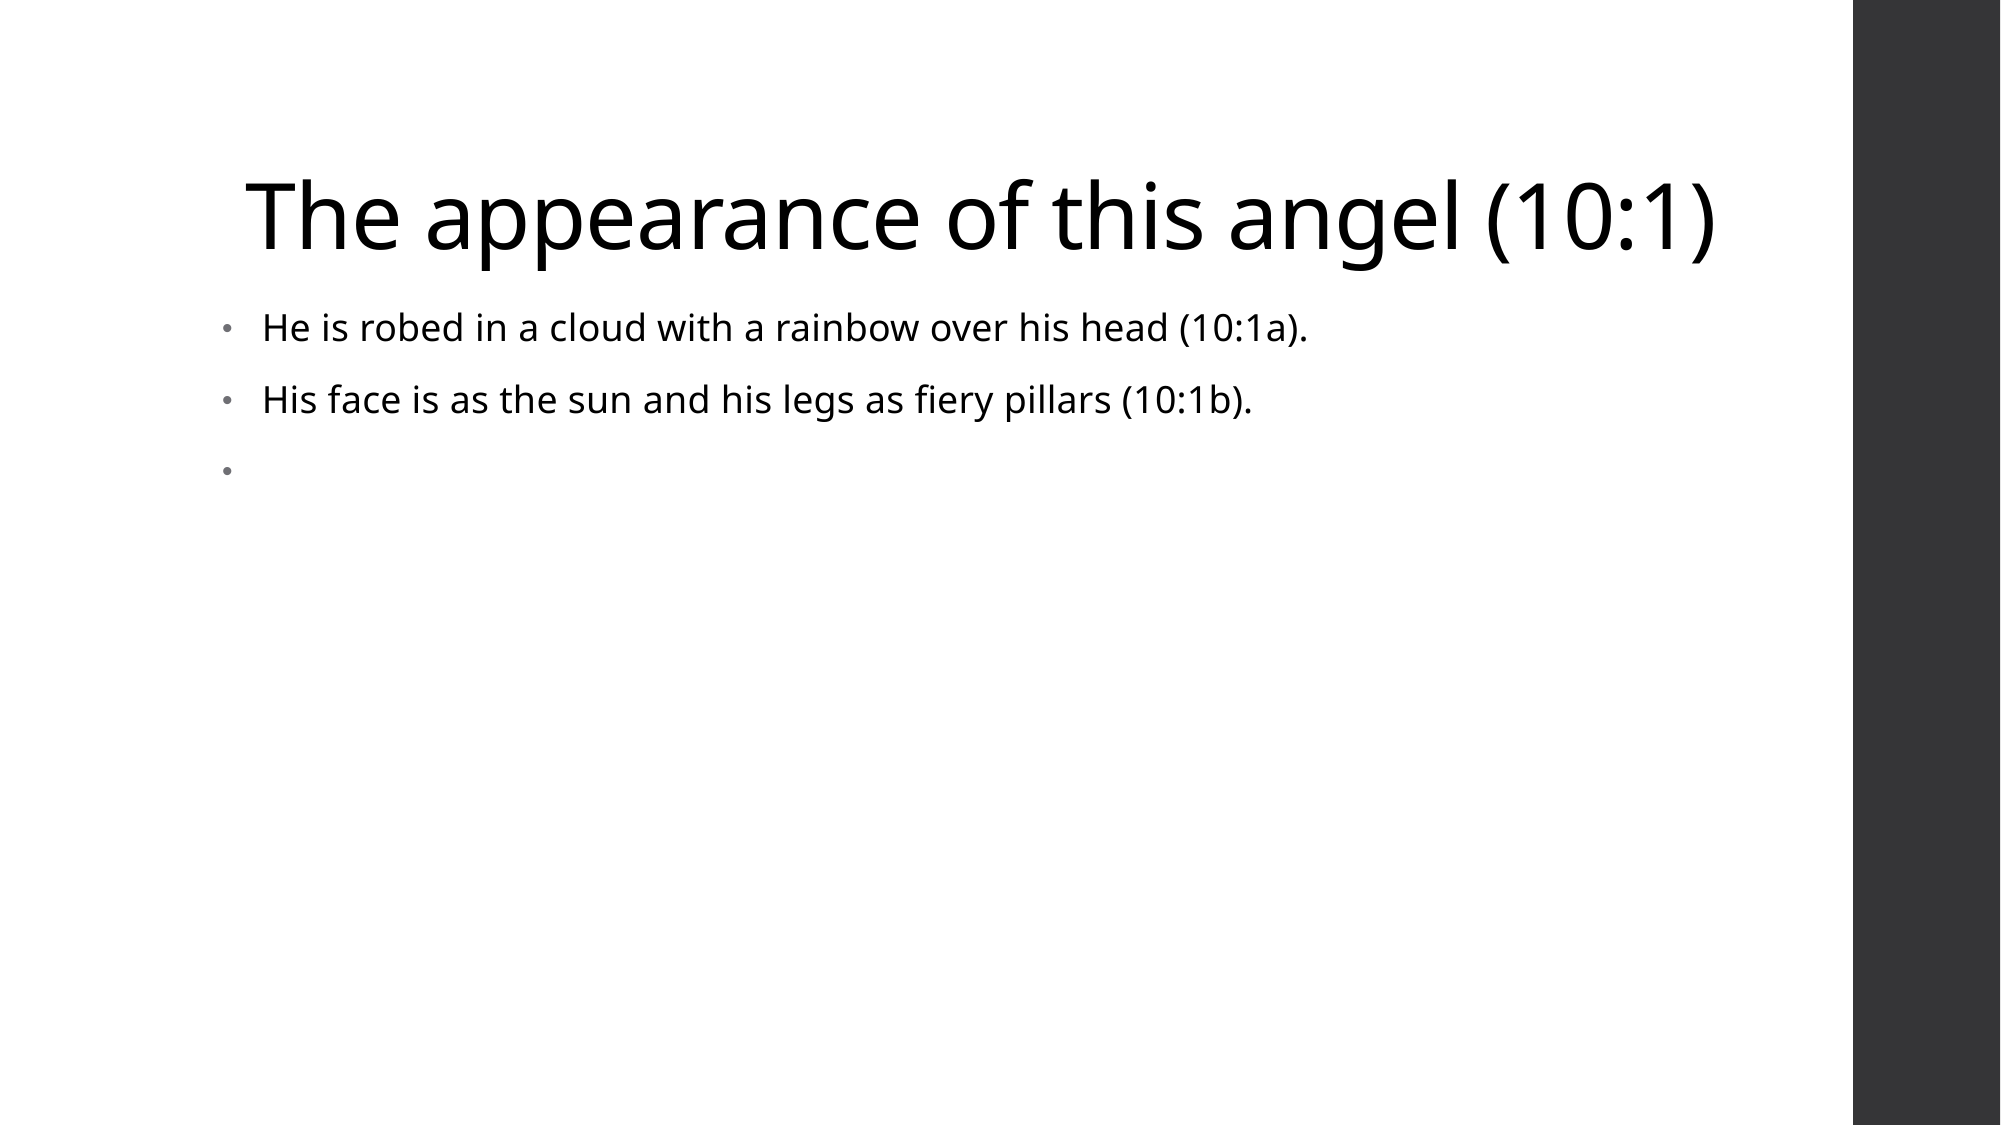

# The appearance of this angel (10:1)
 He is robed in a cloud with a rainbow over his head (10:1a).
 His face is as the sun and his legs as fiery pillars (10:1b).